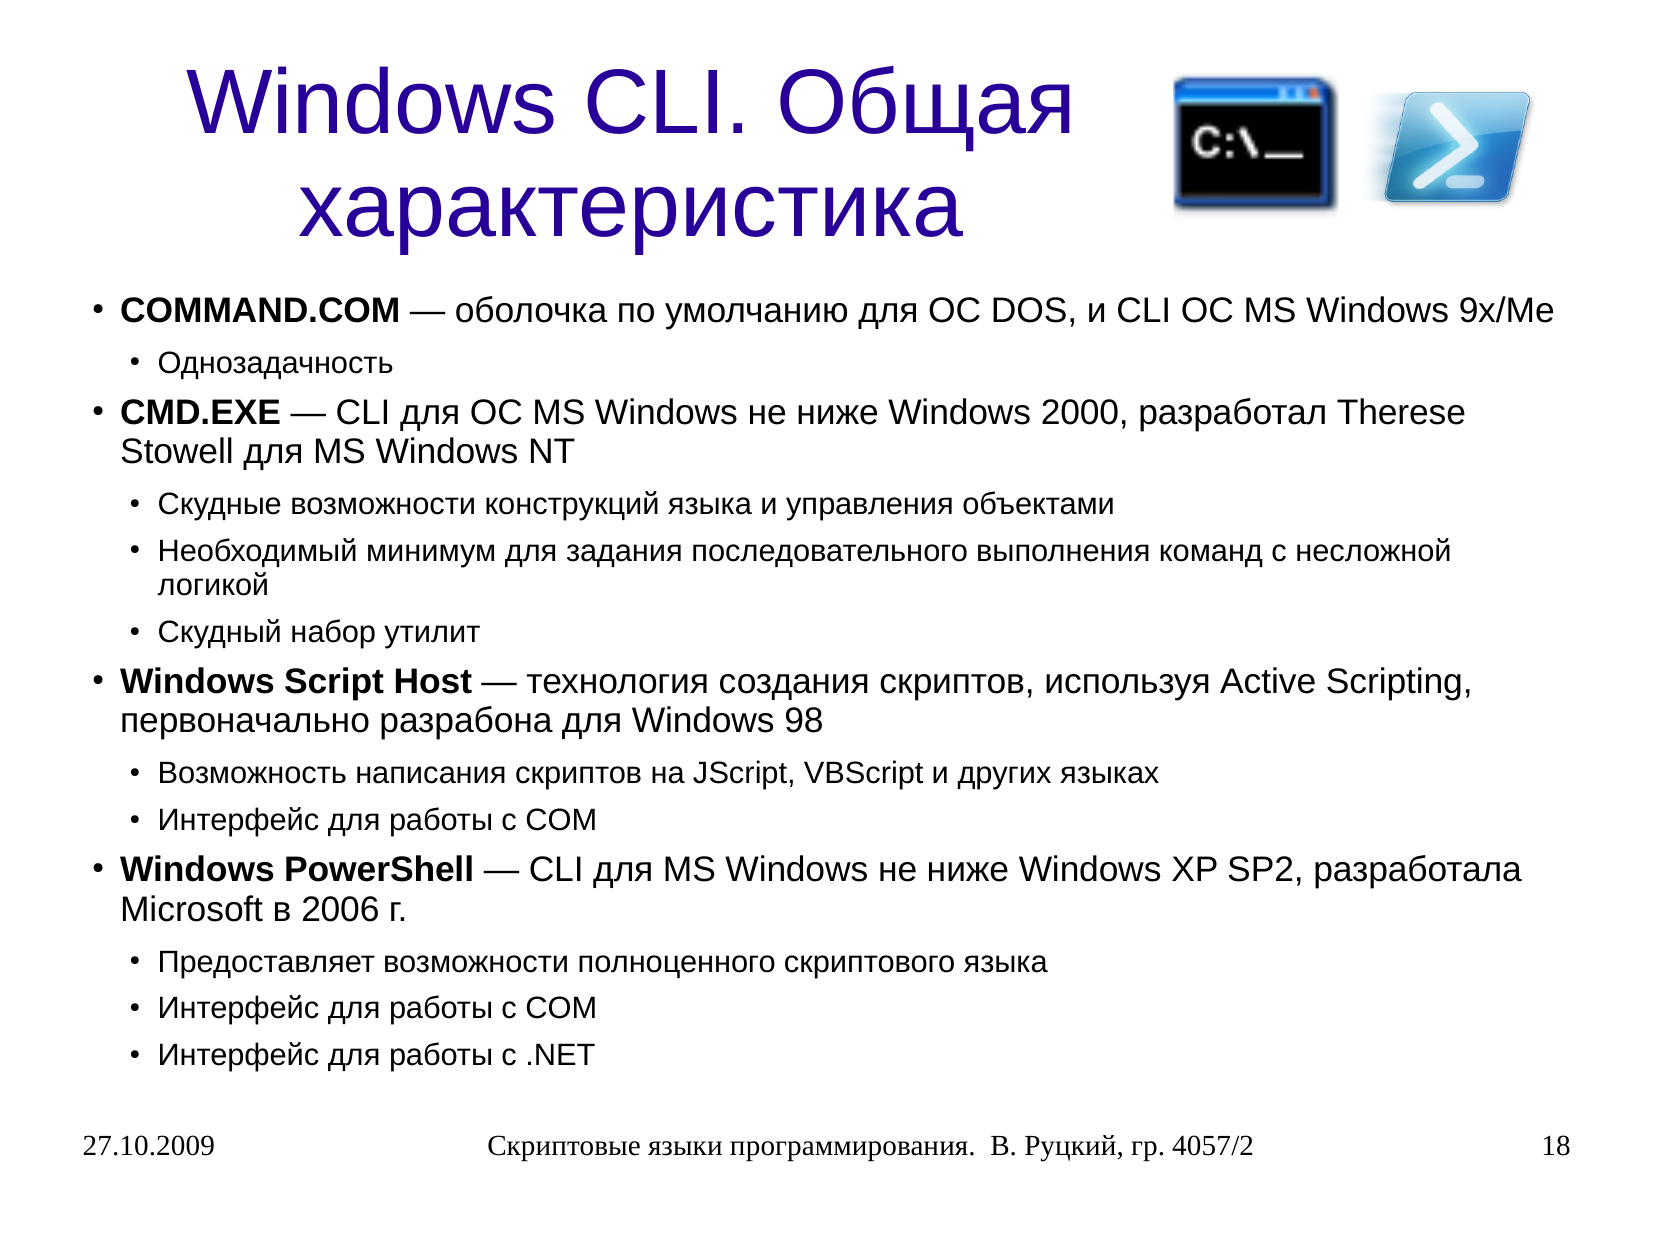

# Windows CLI. Общая характеристика
COMMAND.COM — оболочка по умолчанию для ОС DOS, и CLI ОС MS Windows 9x/Me
Однозадачность
CMD.EXE — CLI для ОС MS Windows не ниже Windows 2000, разработал Therese Stowell для MS Windows NT
Скудные возможности конструкций языка и управления объектами
Необходимый минимум для задания последовательного выполнения команд с несложной логикой
Скудный набор утилит
Windows Script Host — технология создания скриптов, используя Active Scripting, первоначально разрабона для Windows 98
Возможность написания скриптов на JScript, VBScript и других языках
Интерфейс для работы с COM
Windows PowerShell — CLI для MS Windows не ниже Windows XP SP2, разработала Microsoft в 2006 г.
Предоставляет возможности полноценного скриптового языка
Интерфейс для работы с COM
Интерфейс для работы с .NET
27.10.2009
Скриптовые языки программирования. В. Руцкий, гр. 4057/2
18